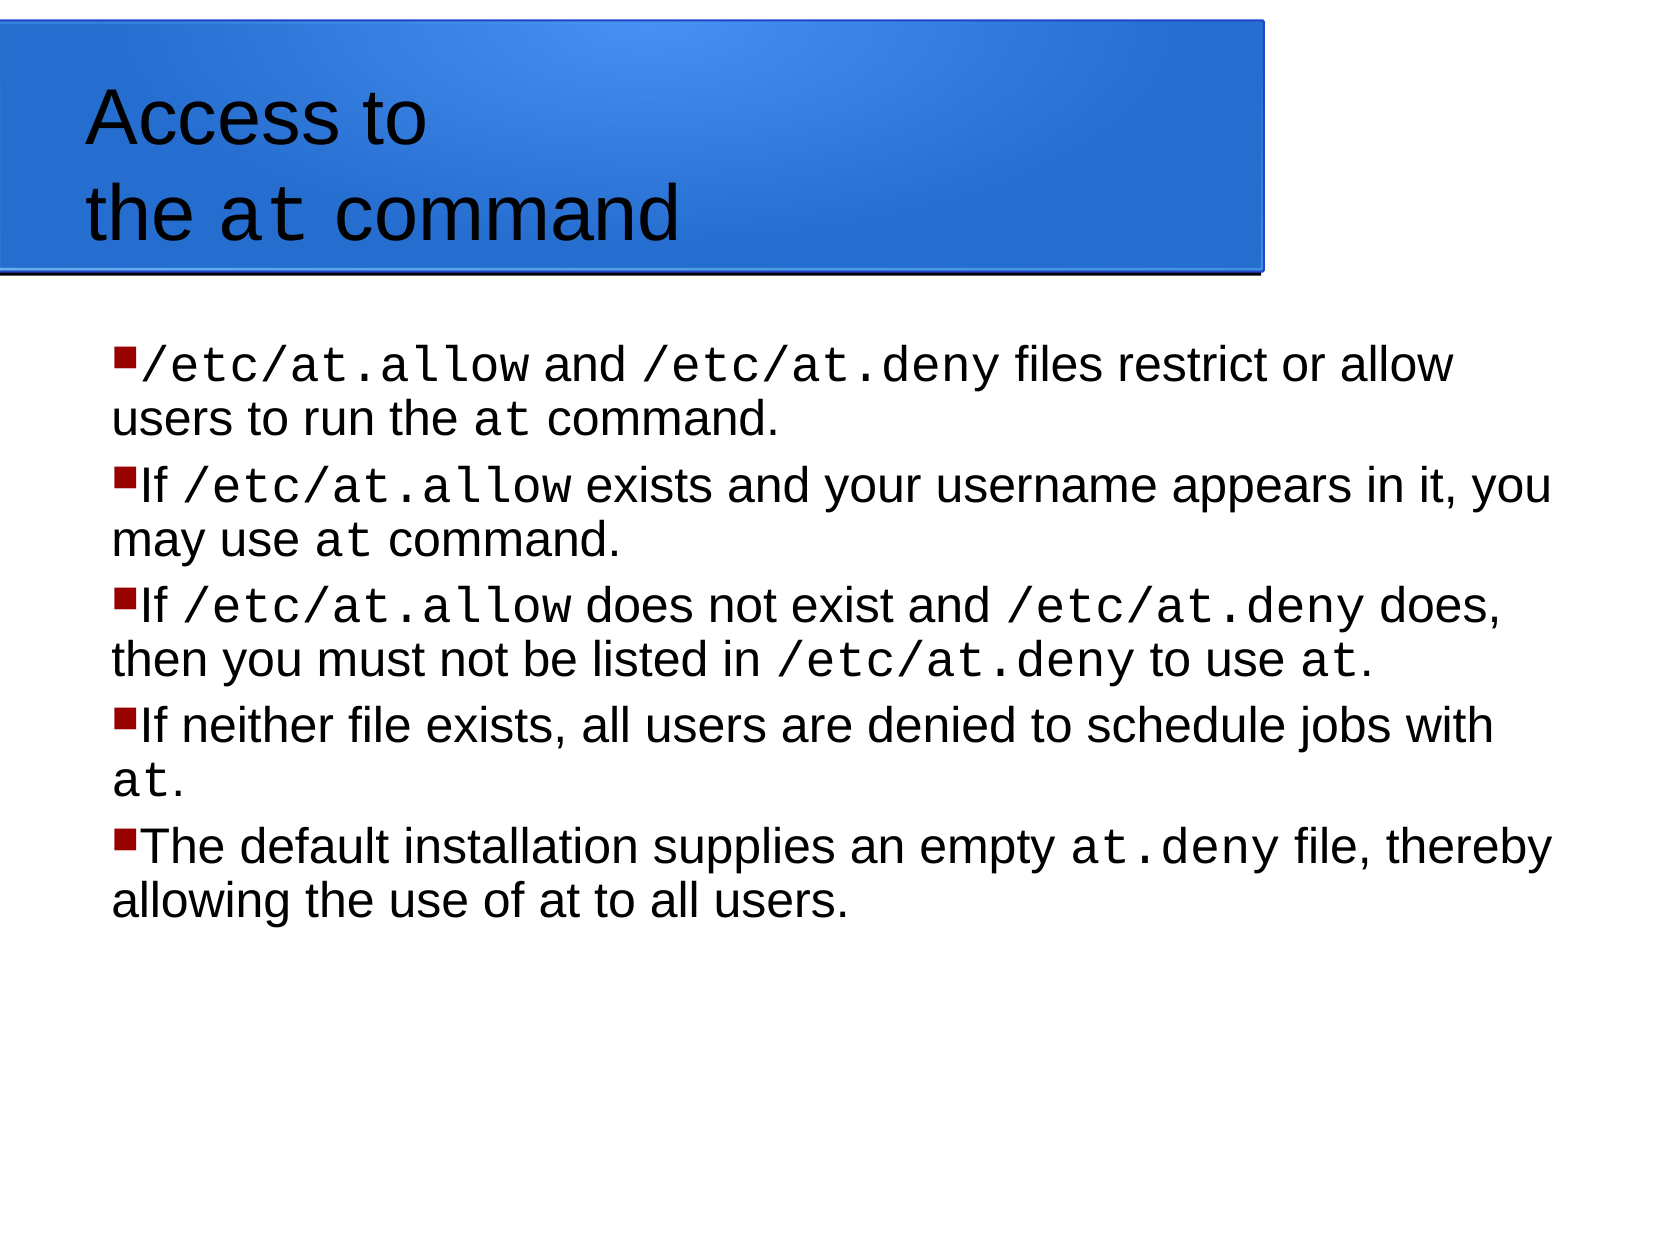

# Access to the at command
/etc/at.allow and /etc/at.deny files restrict or allow users to run the at command.
If /etc/at.allow exists and your username appears in it, you may use at command.
If /etc/at.allow does not exist and /etc/at.deny does, then you must not be listed in /etc/at.deny to use at.
If neither file exists, all users are denied to schedule jobs with at.
The default installation supplies an empty at.deny file, thereby allowing the use of at to all users.